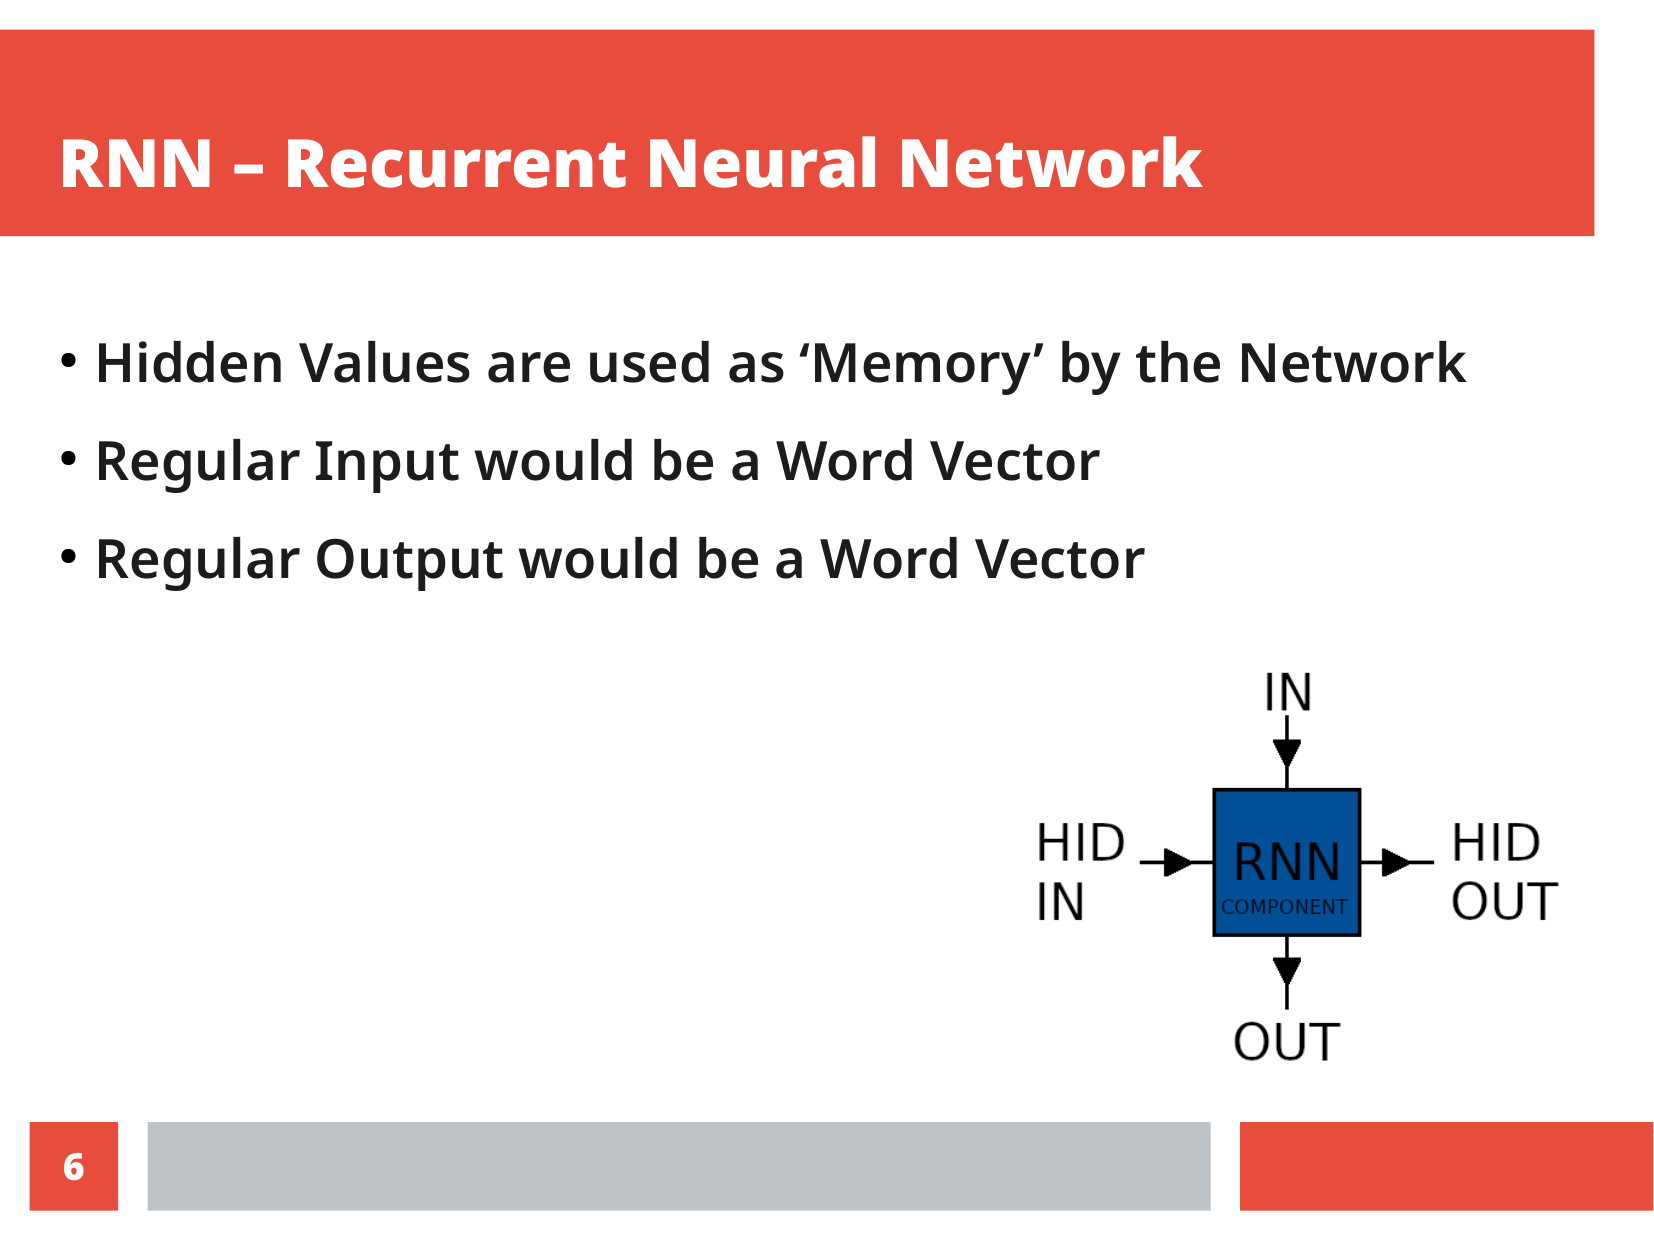

# RNN – Recurrent Neural Network
Hidden Values are used as ‘Memory’ by the Network
Regular Input would be a Word Vector
Regular Output would be a Word Vector
6